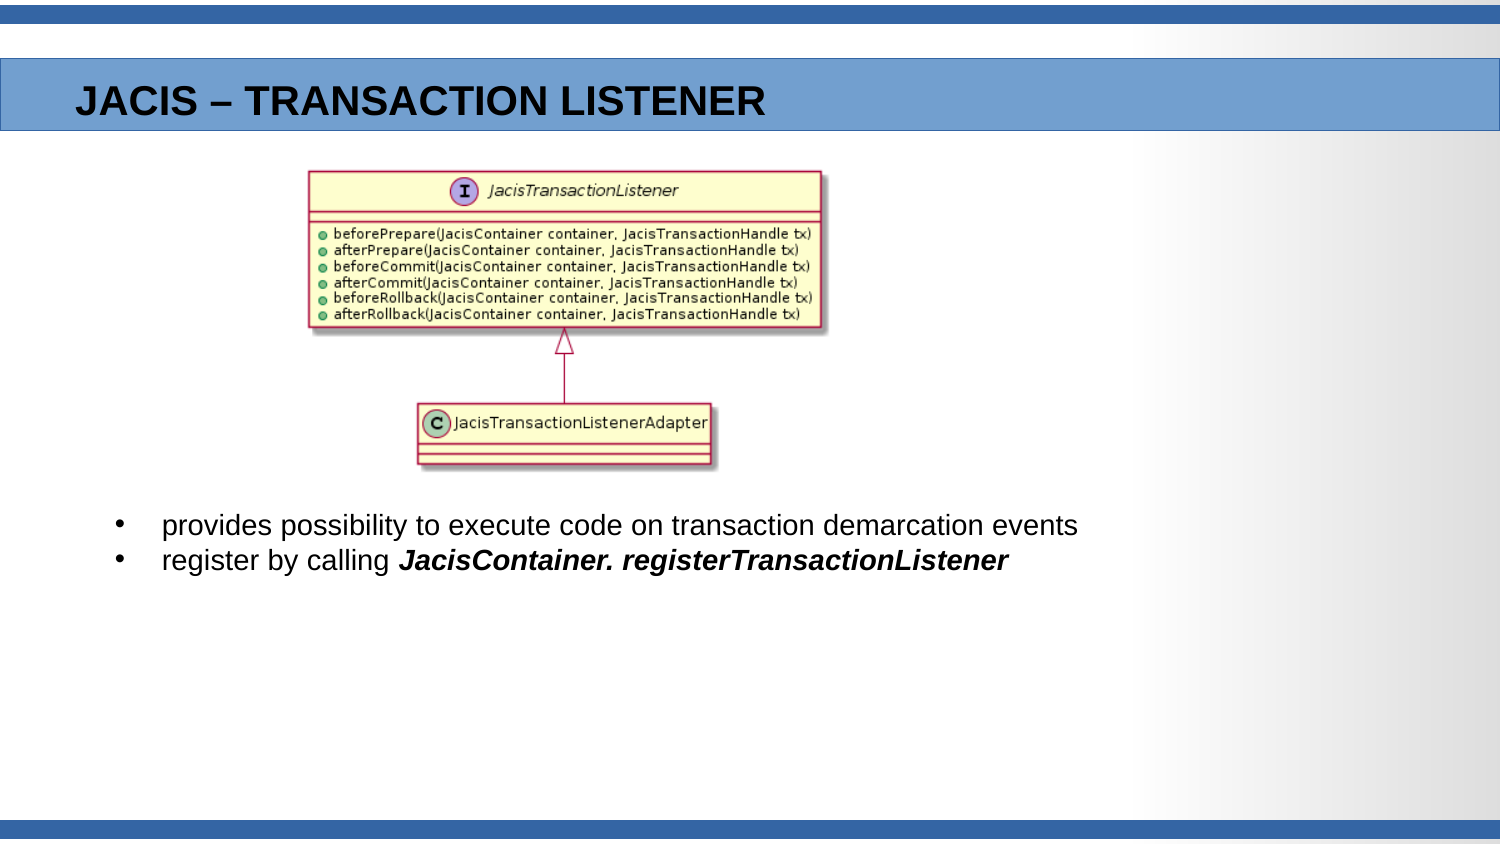

# JACIS – Transaction listener
provides possibility to execute code on transaction demarcation events
register by calling JacisContainer. registerTransactionListener